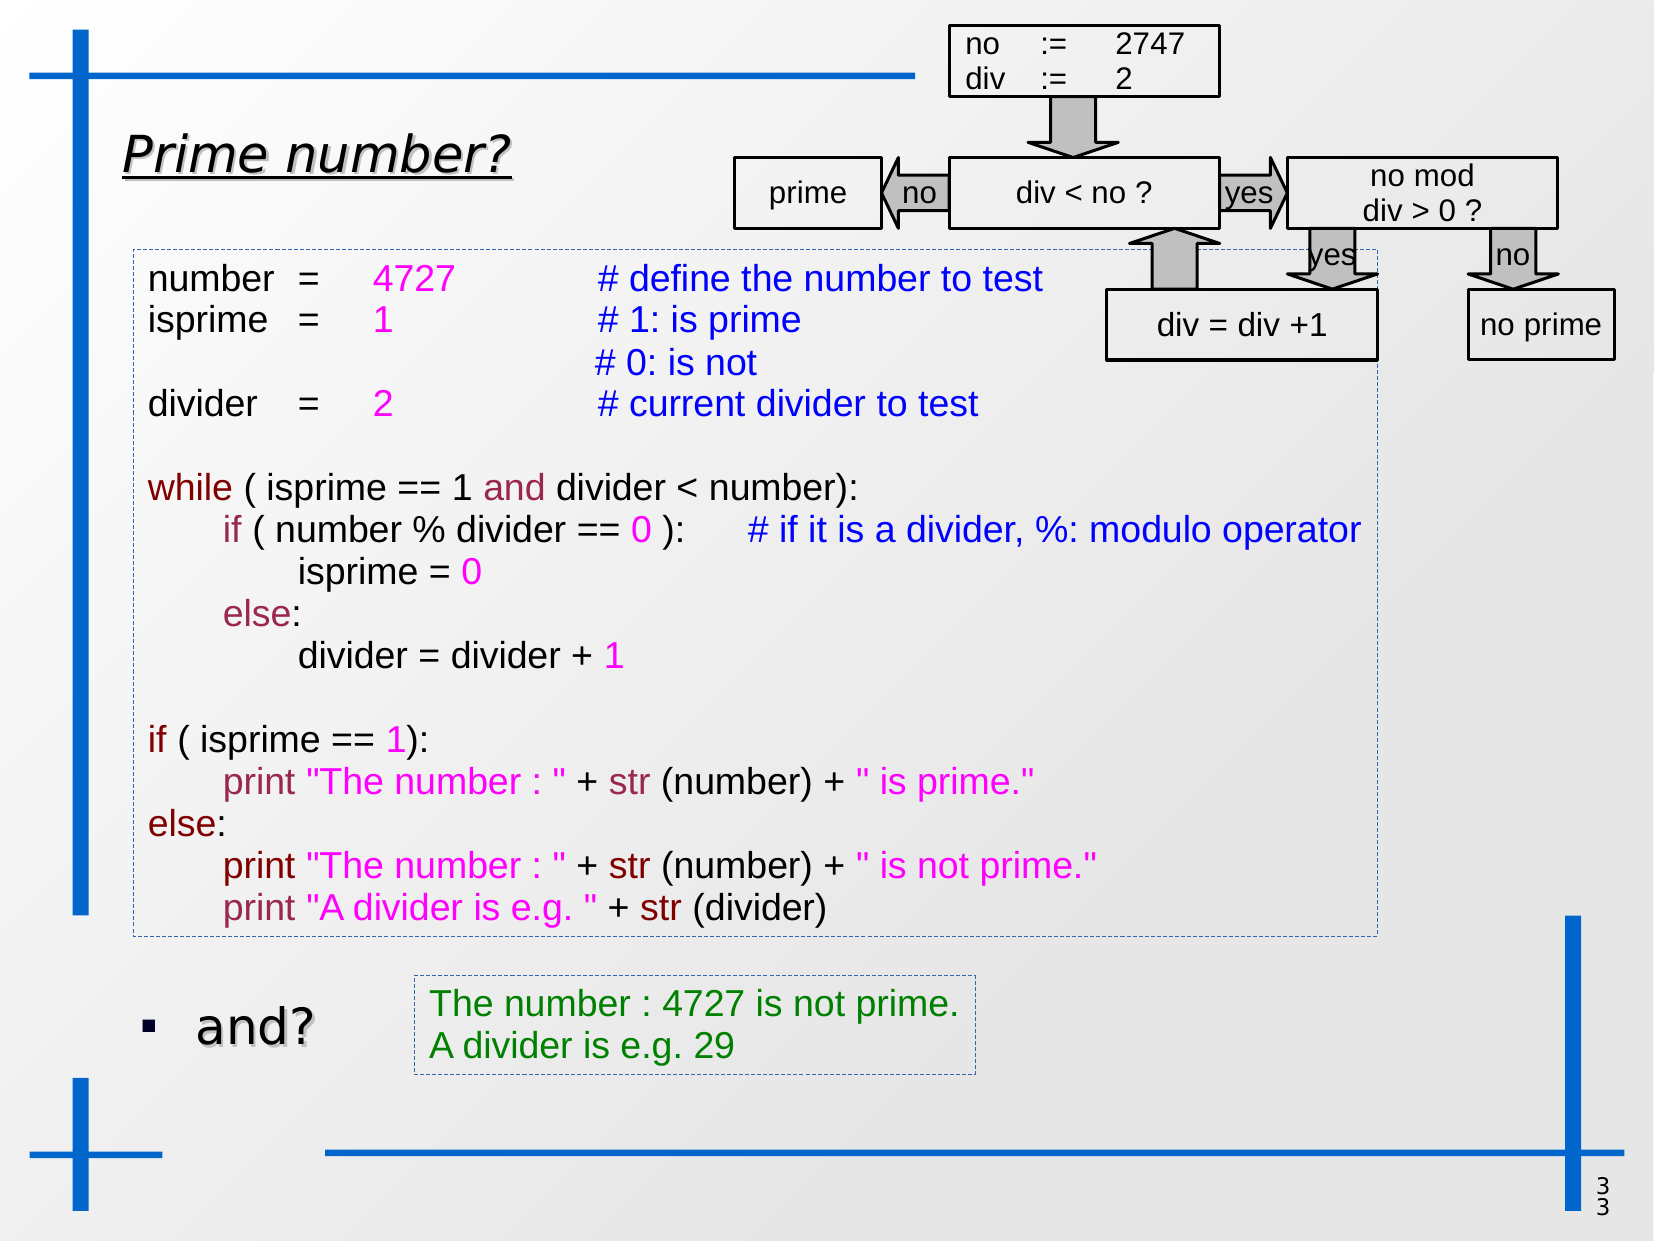

no 	:= 	2747
div 	:= 	2
prime
no
div < no ?
yes
 no mod
div > 0 ?
yes
no
div = div +1
no prime
# Prime number?
and?
number 	= 	4727 		# define the number to test
isprime 	= 	1 			# 1: is prime
 				 # 0: is not
divider 	= 	2 			# current divider to test
while ( isprime == 1 and divider < number):
 	if ( number % divider == 0 ): 	# if it is a divider, %: modulo operator
		isprime = 0
 	else:
 		divider = divider + 1
if ( isprime == 1):
 	print "The number : " + str (number) + " is prime."
else:
 	print "The number : " + str (number) + " is not prime."
 	print "A divider is e.g. " + str (divider)
The number : 4727 is not prime.
A divider is e.g. 29